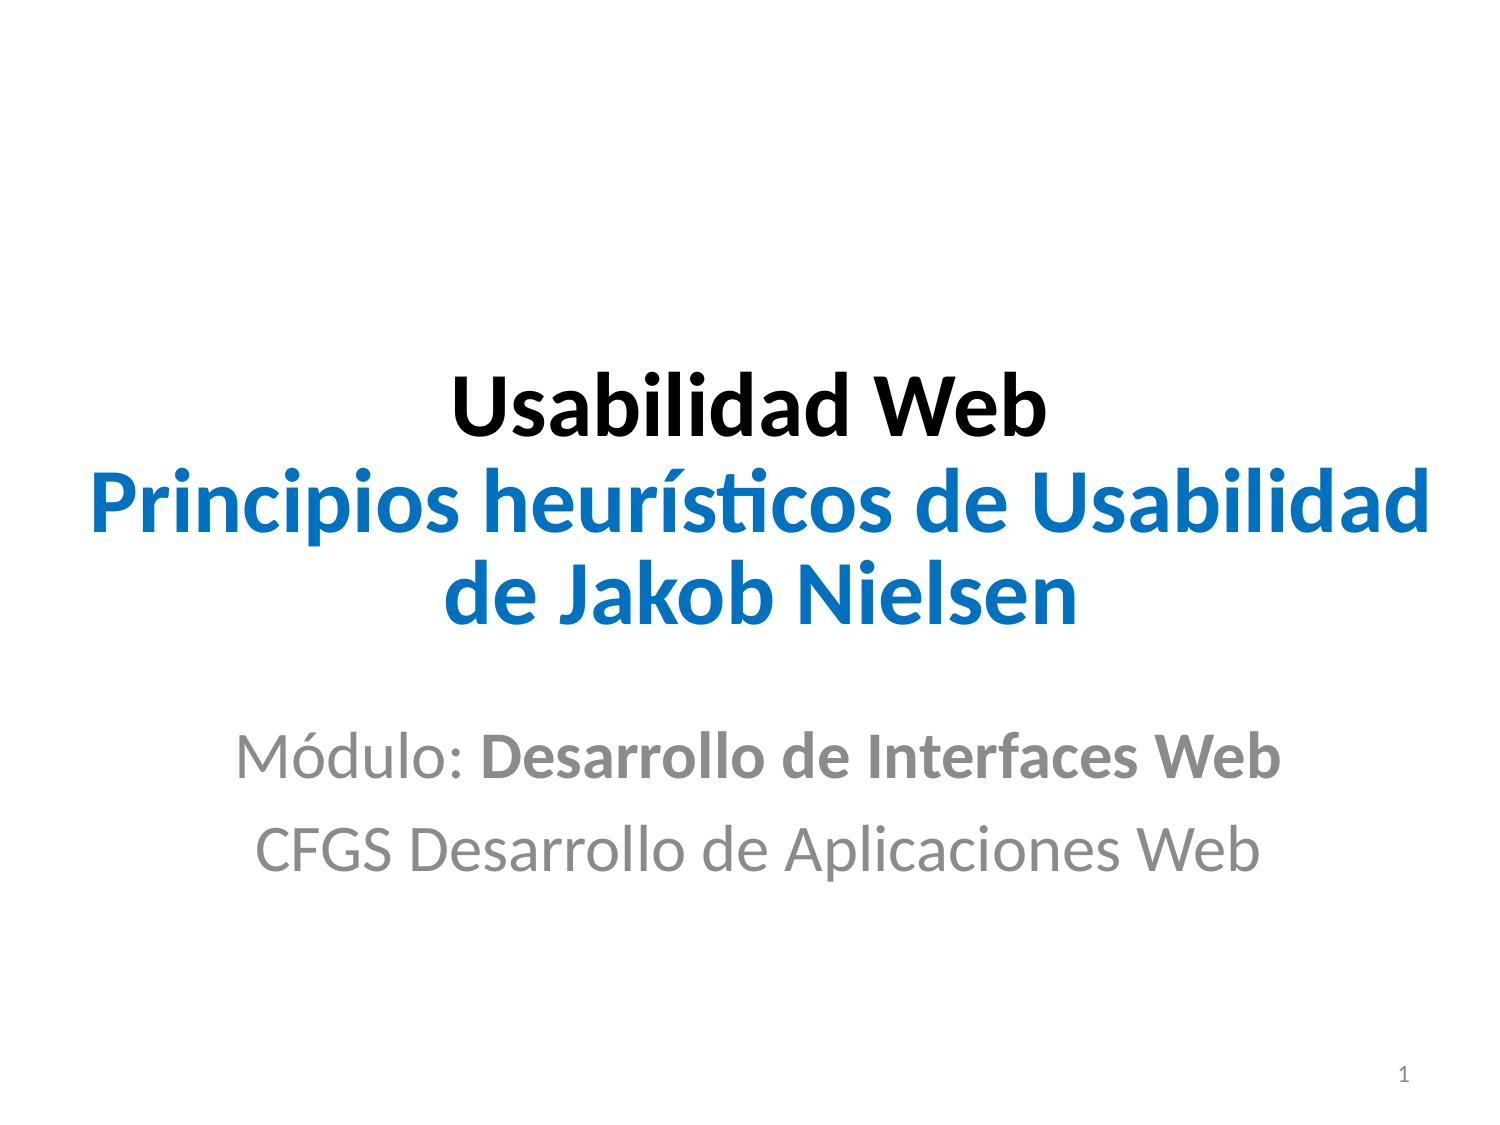

# Usabilidad Web
Principios heurísticos de Usabilidad de Jakob Nielsen
Módulo: Desarrollo de Interfaces Web
CFGS Desarrollo de Aplicaciones Web